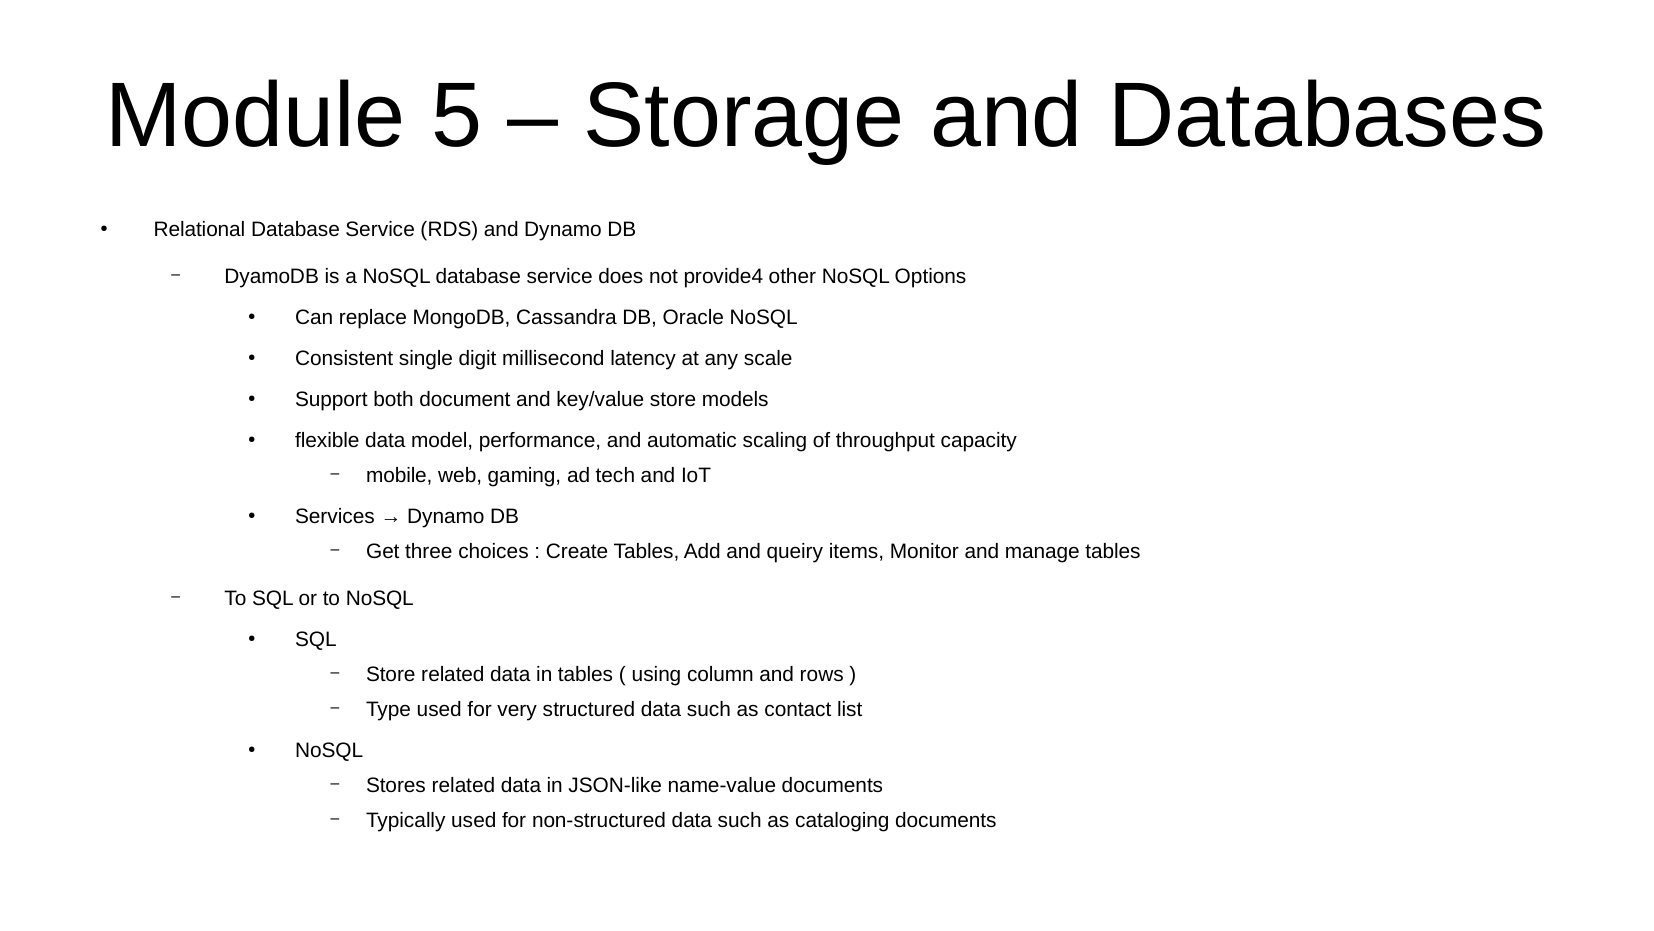

# Module 5 – Storage and Databases
Relational Database Service (RDS) and Dynamo DB
DyamoDB is a NoSQL database service does not provide4 other NoSQL Options
Can replace MongoDB, Cassandra DB, Oracle NoSQL
Consistent single digit millisecond latency at any scale
Support both document and key/value store models
flexible data model, performance, and automatic scaling of throughput capacity
mobile, web, gaming, ad tech and IoT
Services → Dynamo DB
Get three choices : Create Tables, Add and queiry items, Monitor and manage tables
To SQL or to NoSQL
SQL
Store related data in tables ( using column and rows )
Type used for very structured data such as contact list
NoSQL
Stores related data in JSON-like name-value documents
Typically used for non-structured data such as cataloging documents